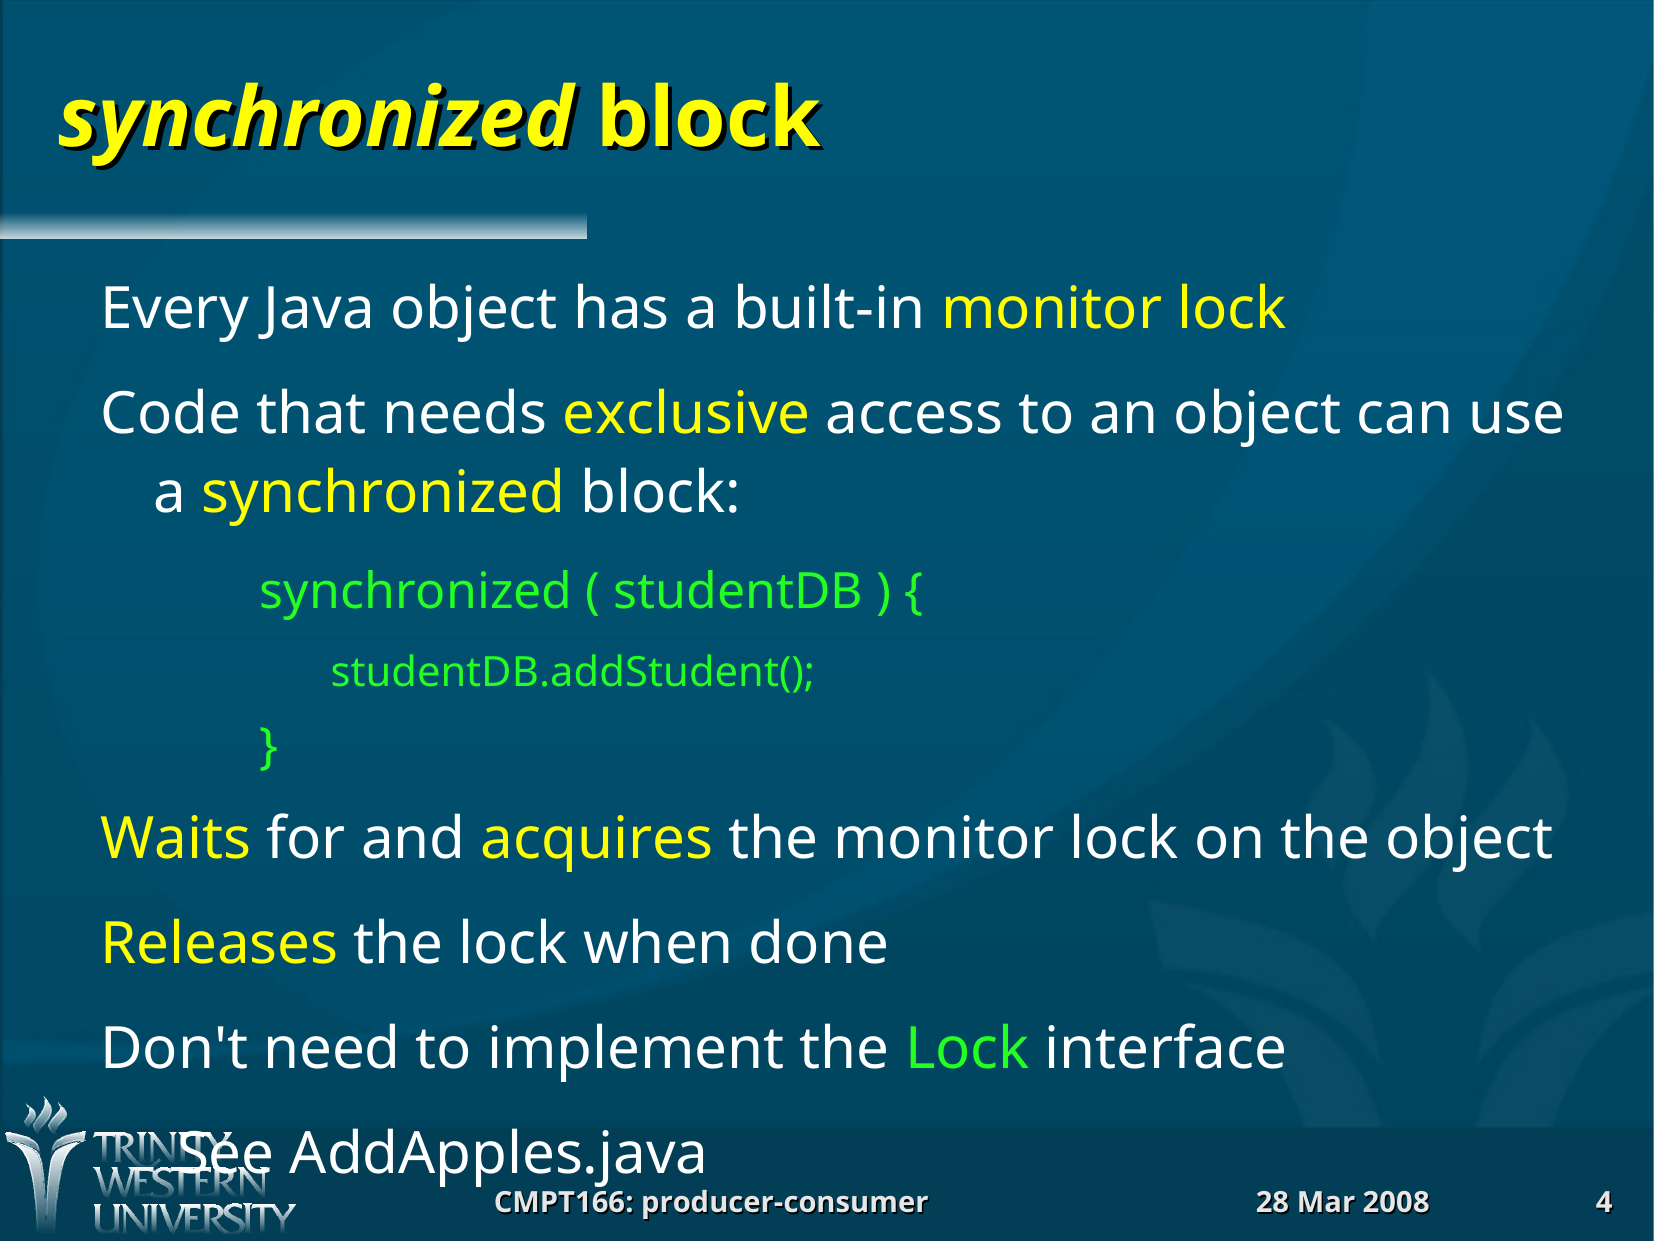

# synchronized block
Every Java object has a built-in monitor lock
Code that needs exclusive access to an object can use a synchronized block:
synchronized ( studentDB ) {
studentDB.addStudent();
}
Waits for and acquires the monitor lock on the object
Releases the lock when done
Don't need to implement the Lock interface
See AddApples.java
CMPT166: producer-consumer
28 Mar 2008
4